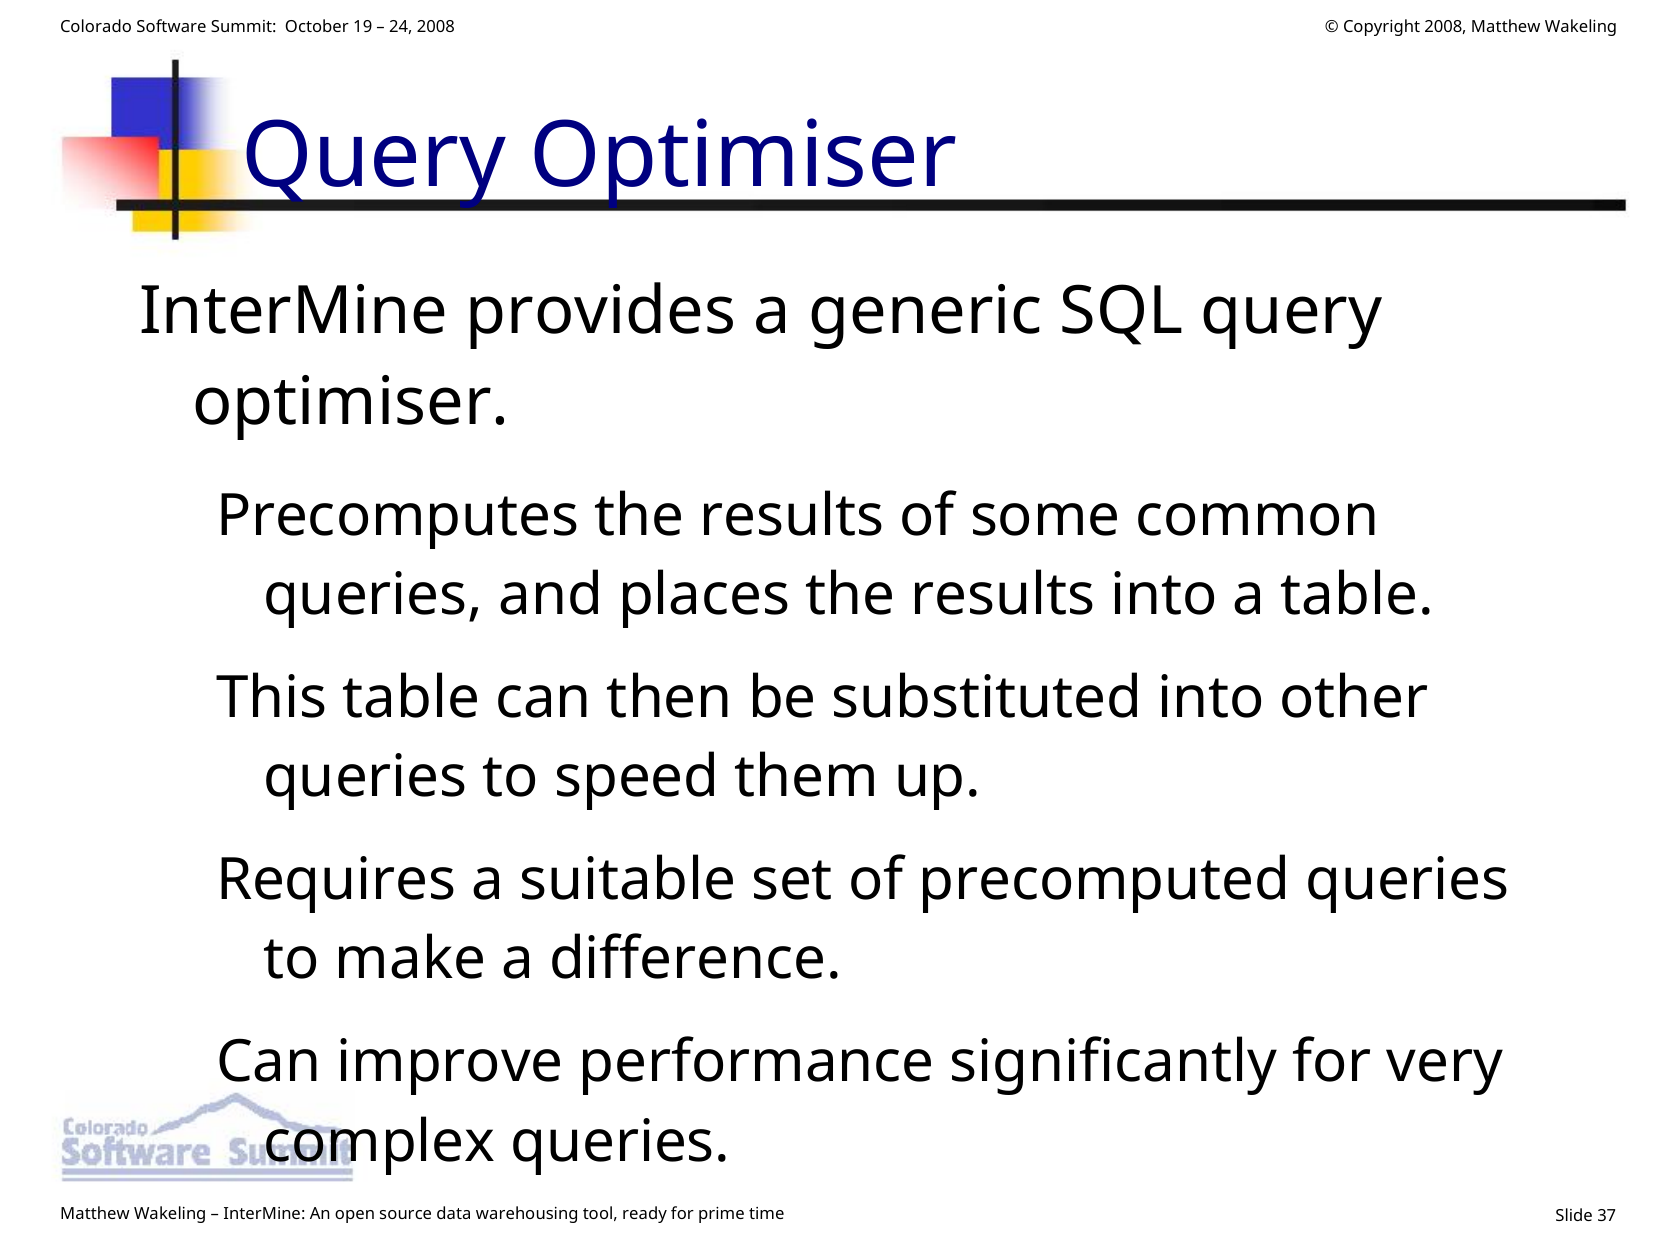

# Query Optimiser
InterMine provides a generic SQL query optimiser.
Precomputes the results of some common queries, and places the results into a table.
This table can then be substituted into other queries to speed them up.
Requires a suitable set of precomputed queries to make a difference.
Can improve performance significantly for very complex queries.